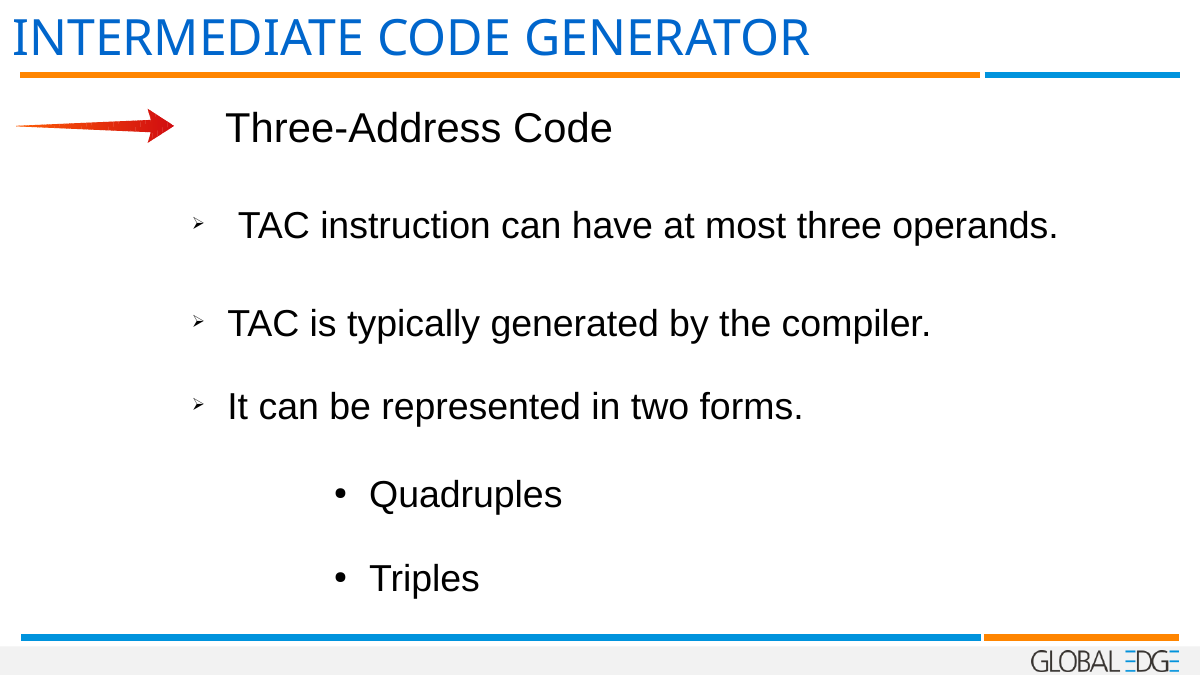

# INTERMEDIATE CODE GENERATOR
Three-Address Code
 TAC instruction can have at most three operands.
TAC is typically generated by the compiler.
It can be represented in two forms.
Quadruples
Triples